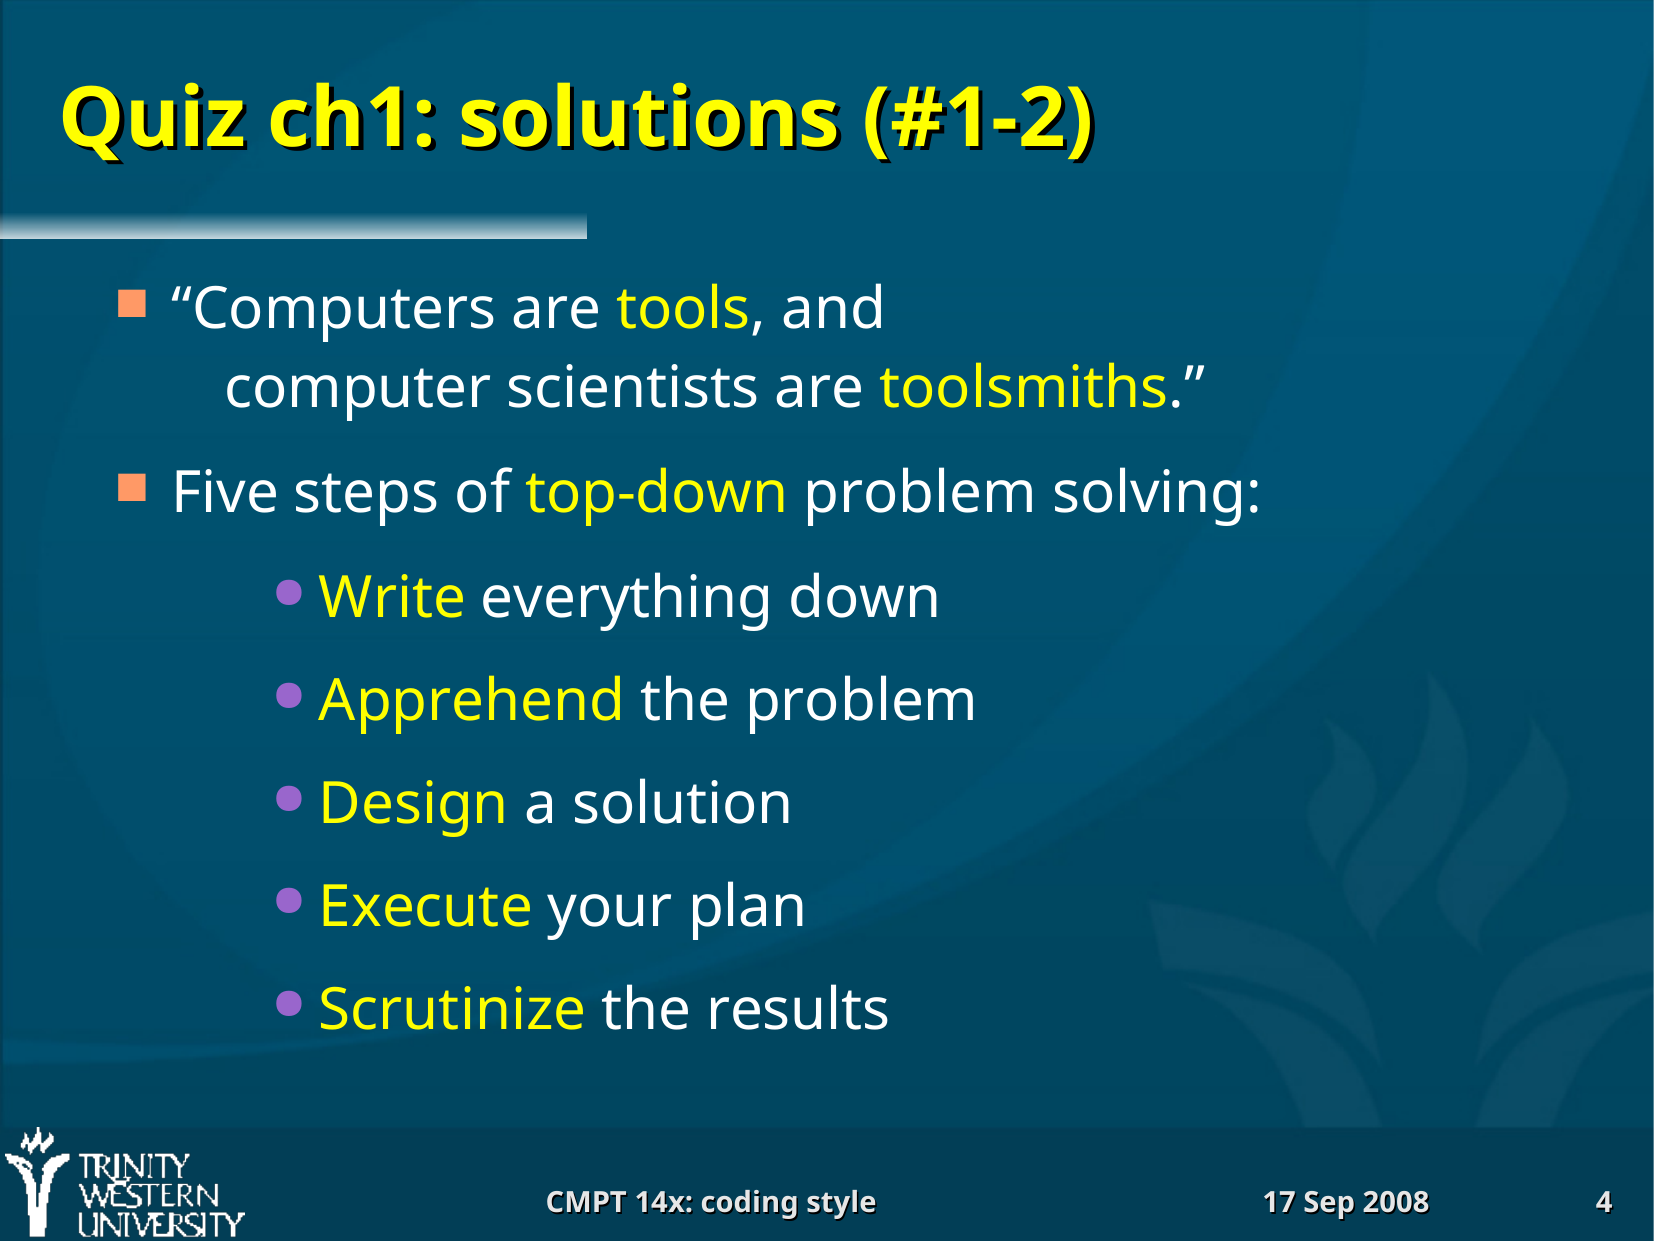

# Quiz ch1: solutions (#1-2)
“Computers are tools, and
computer scientists are toolsmiths.”
Five steps of top-down problem solving:
Write everything down
Apprehend the problem
Design a solution
Execute your plan
Scrutinize the results
CMPT 14x: coding style
17 Sep 2008
4